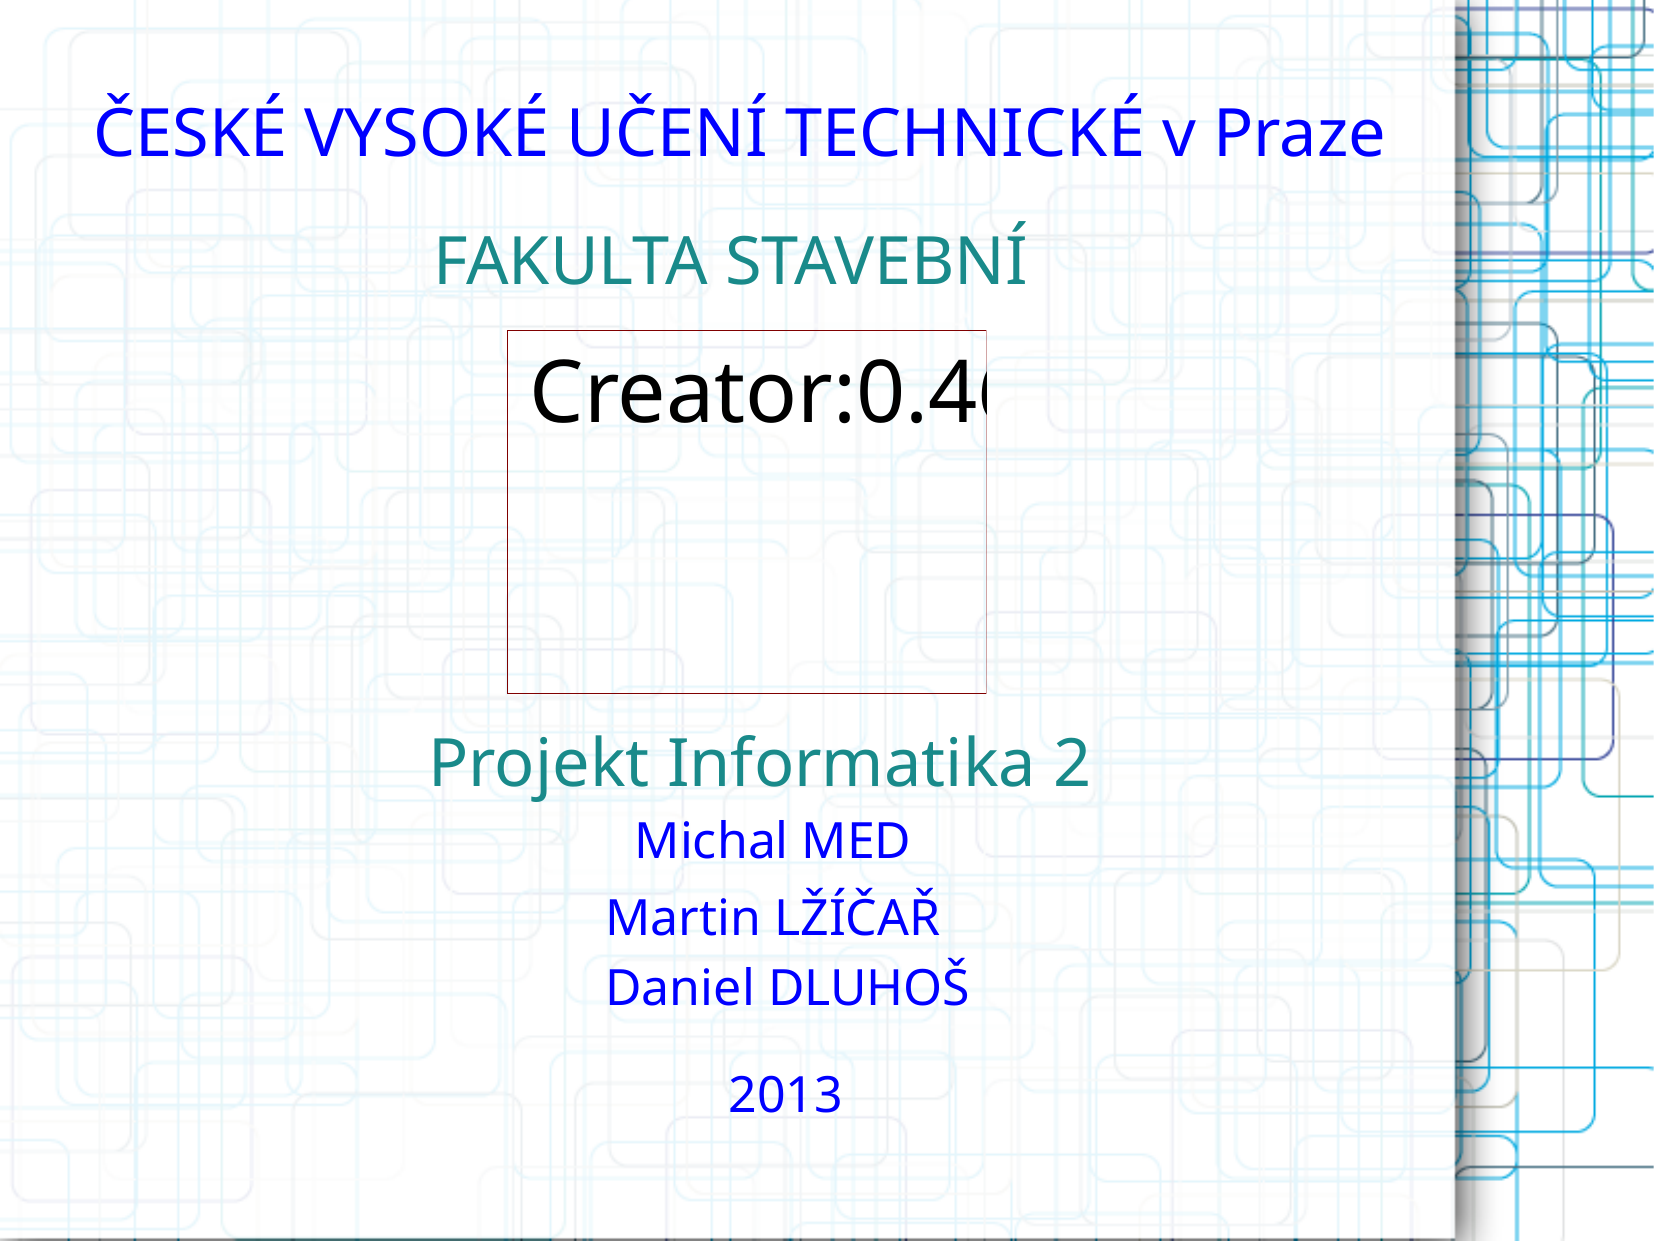

ČESKÉ VYSOKÉ UČENÍ TECHNICKÉ v Praze
FAKULTA STAVEBNÍ
Projekt Informatika 2
Michal MED
Martin LŽÍČAŘ
Daniel DLUHOŠ
2013